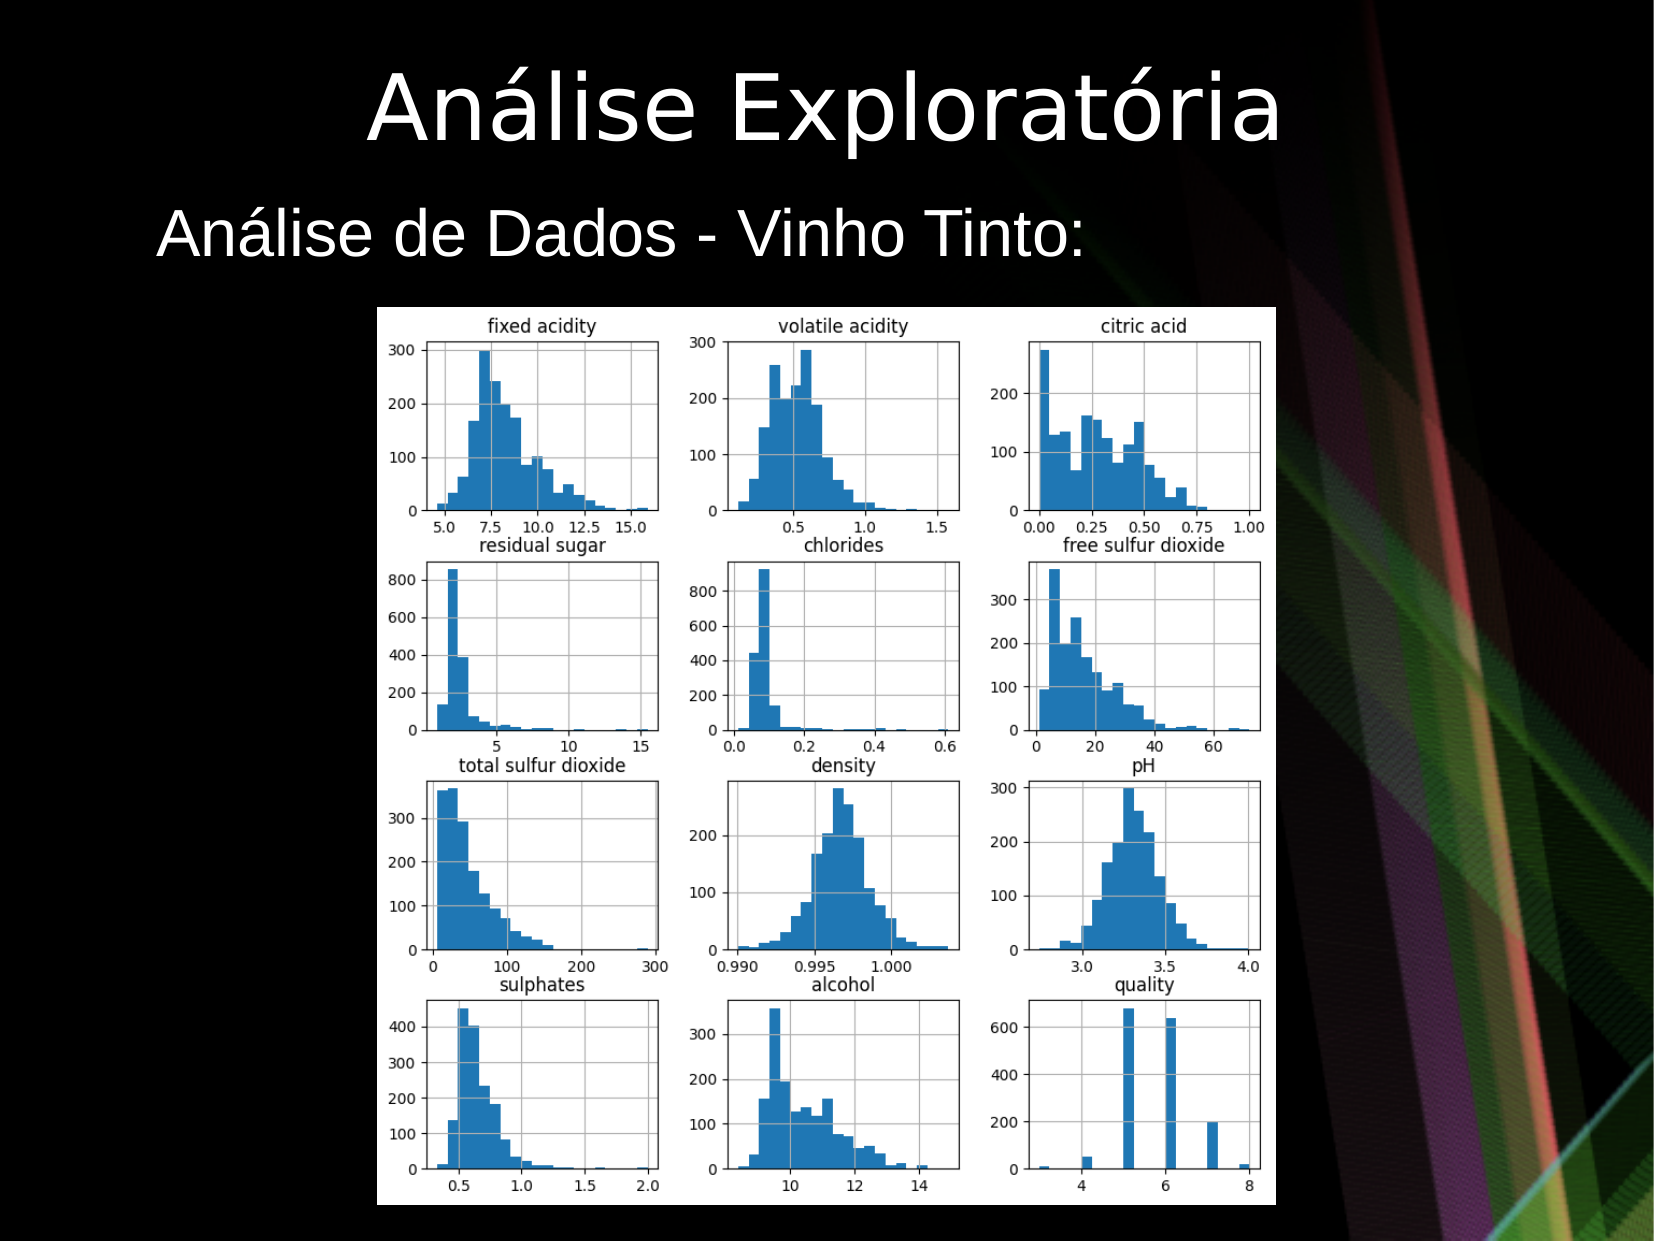

# Análise Exploratória
Análise de Dados - Vinho Tinto: